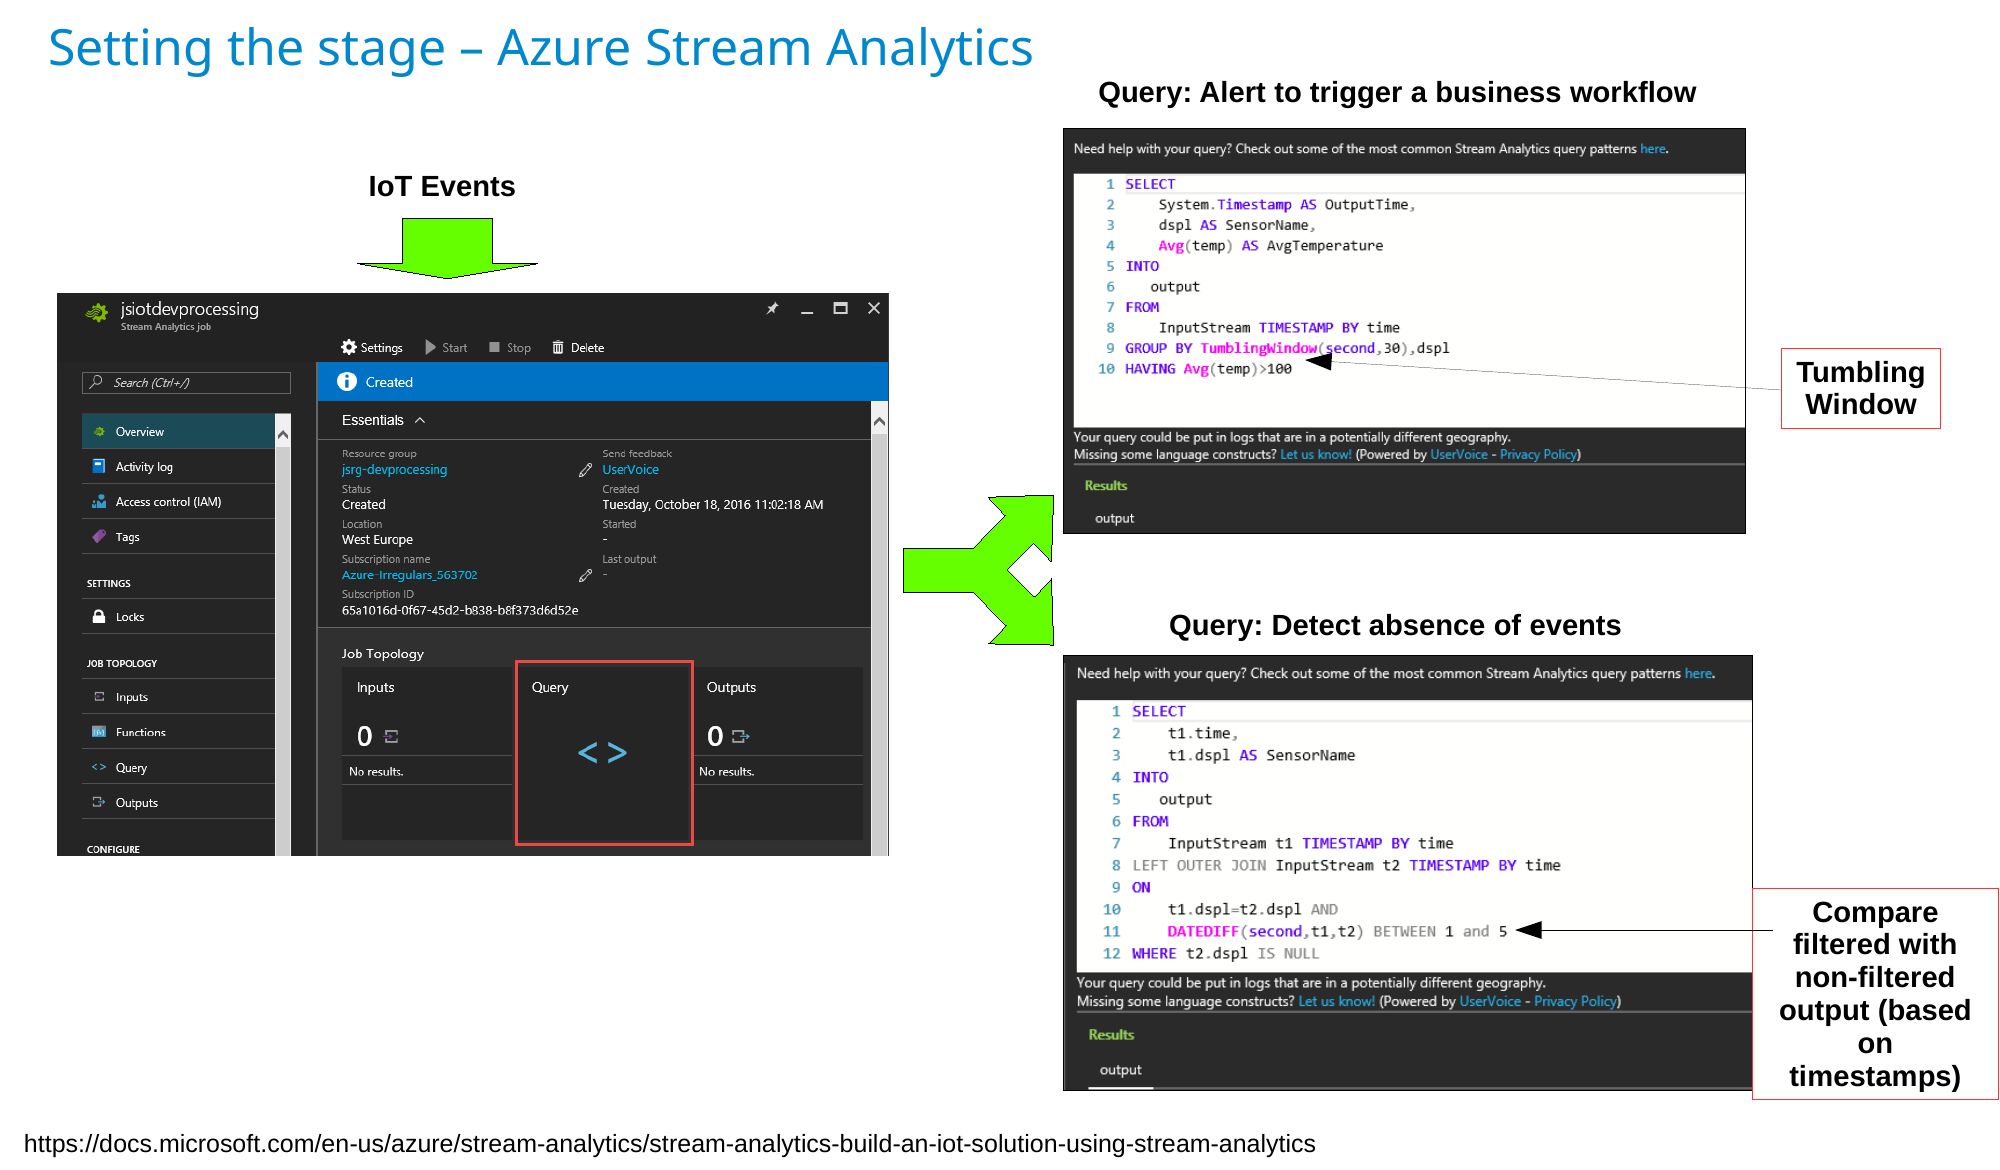

# Setting the stage – Azure Stream Analytics
Query: Alert to trigger a business workflow
IoT Events
Tumbling Window
Query: Detect absence of events
Compare filtered with non-filtered output (based on timestamps)
Compare filtered with non-filtered output
Compare filtered with non-filtered output
https://docs.microsoft.com/en-us/azure/stream-analytics/stream-analytics-build-an-iot-solution-using-stream-analytics